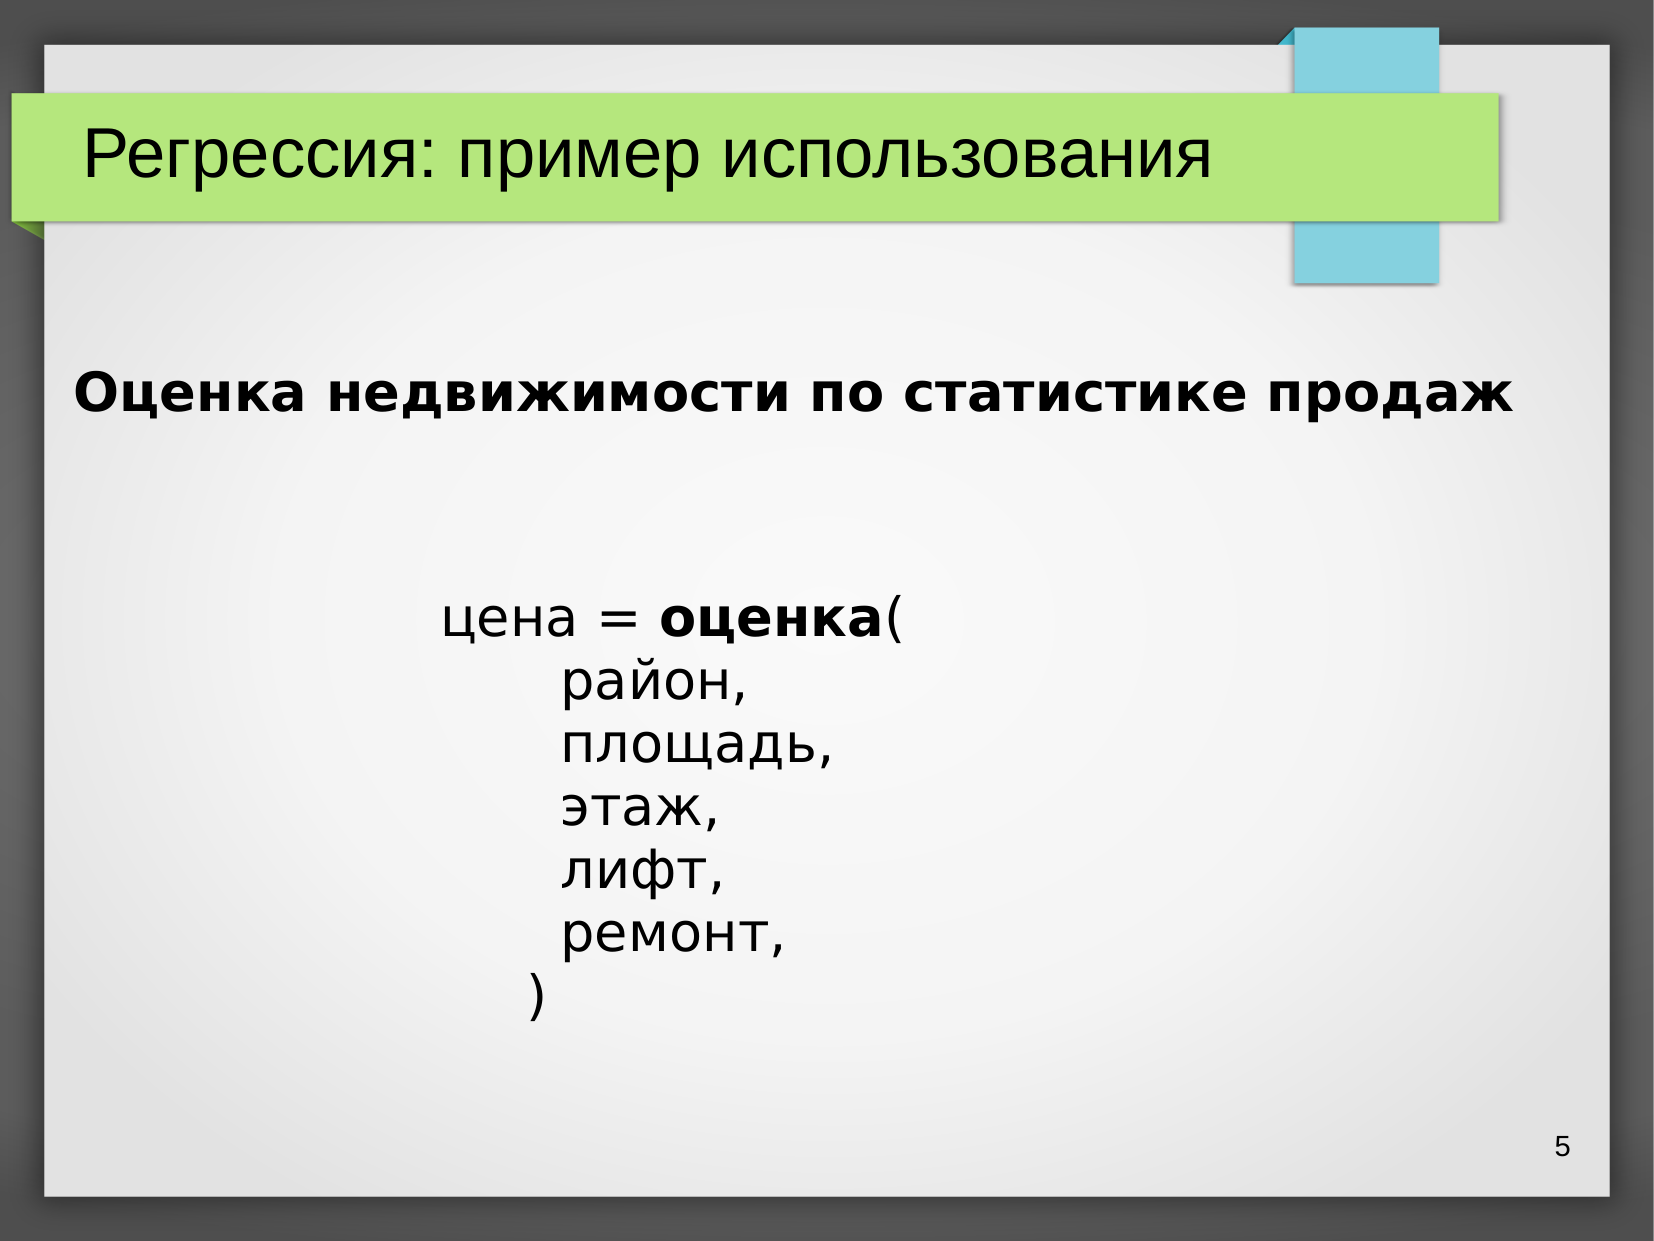

# Регрессия: пример использования
Оценка недвижимости по статистике продаж
цена = оценка(
 район,
 площадь,
 этаж,
 лифт,
 ремонт,
 )
5